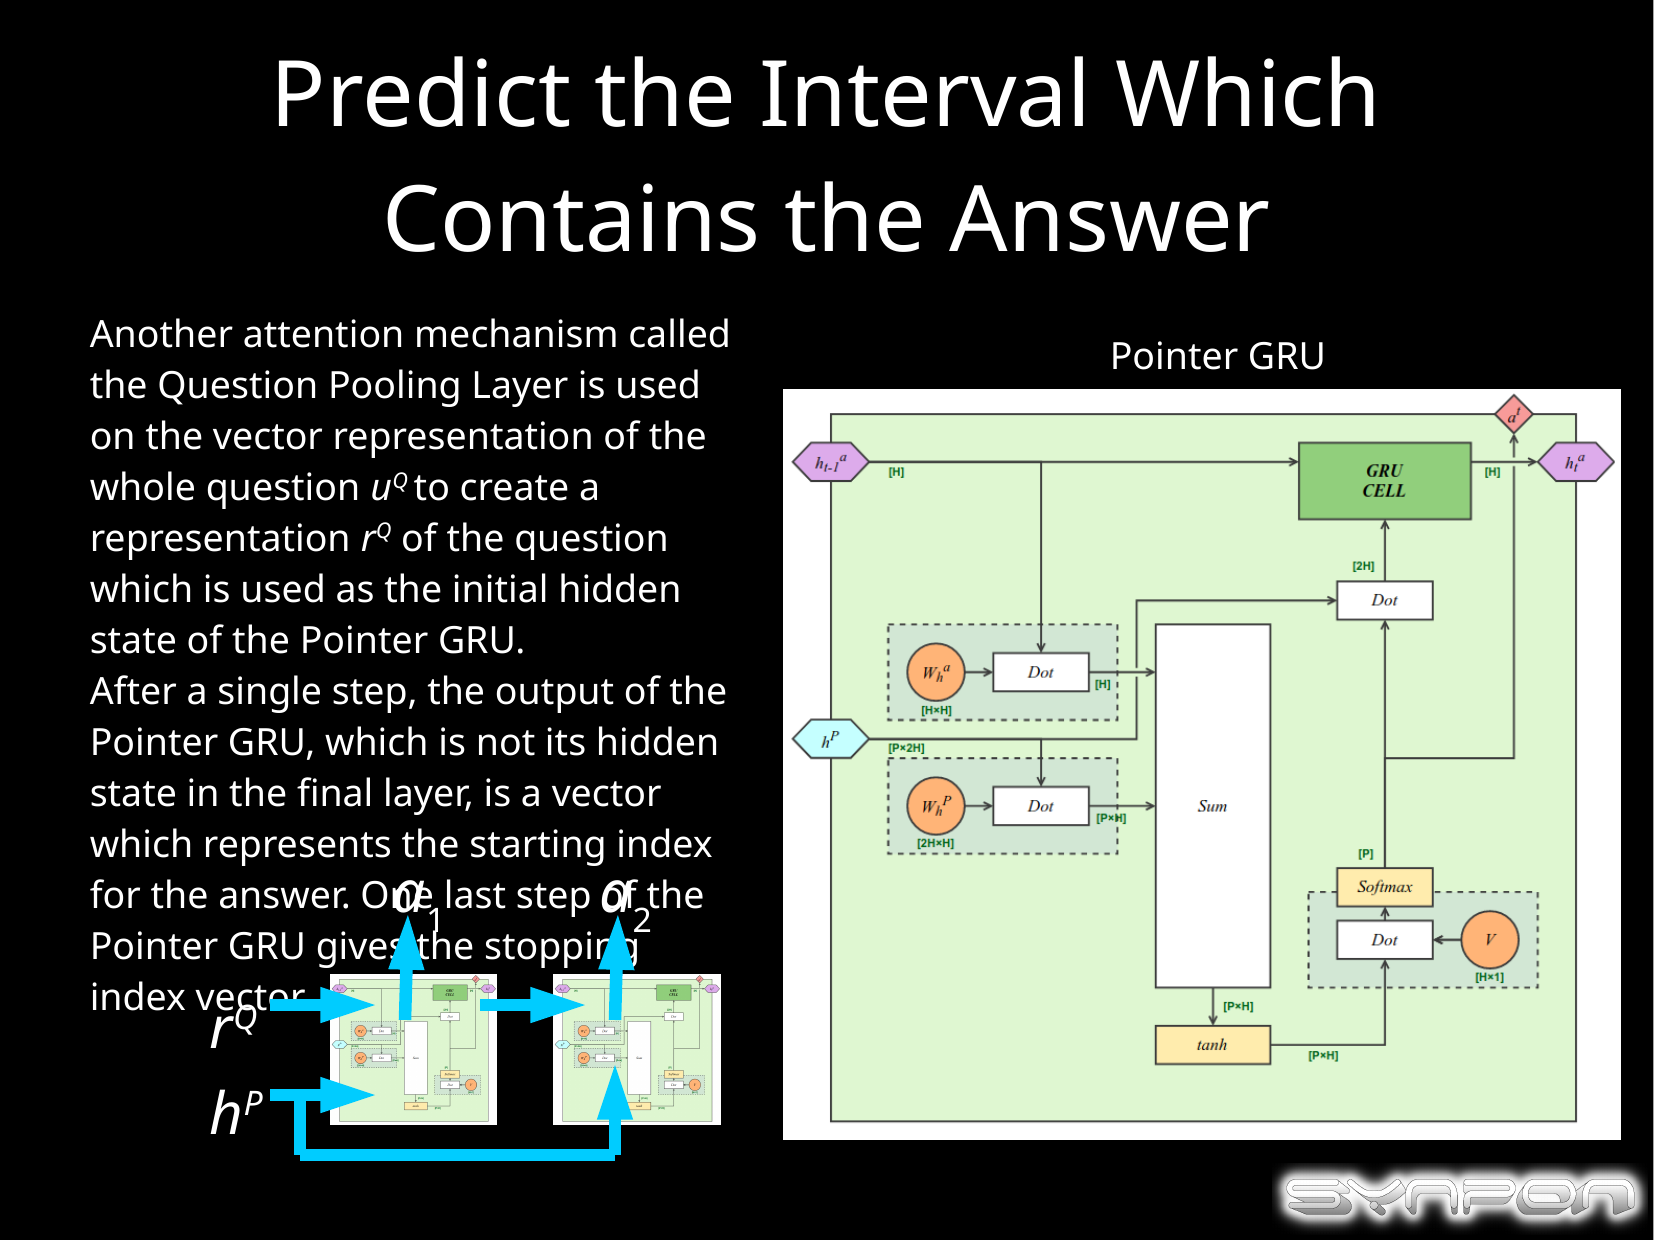

# Predict the Interval Which Contains the Answer
Another attention mechanism called the Question Pooling Layer is used on the vector representation of the whole question uQ to create a representation rQ of the question which is used as the initial hidden state of the Pointer GRU.
After a single step, the output of the Pointer GRU, which is not its hidden state in the final layer, is a vector which represents the starting index for the answer. One last step of the Pointer GRU gives the stopping index vector.
Pointer GRU
a1
a2
rQ
hP